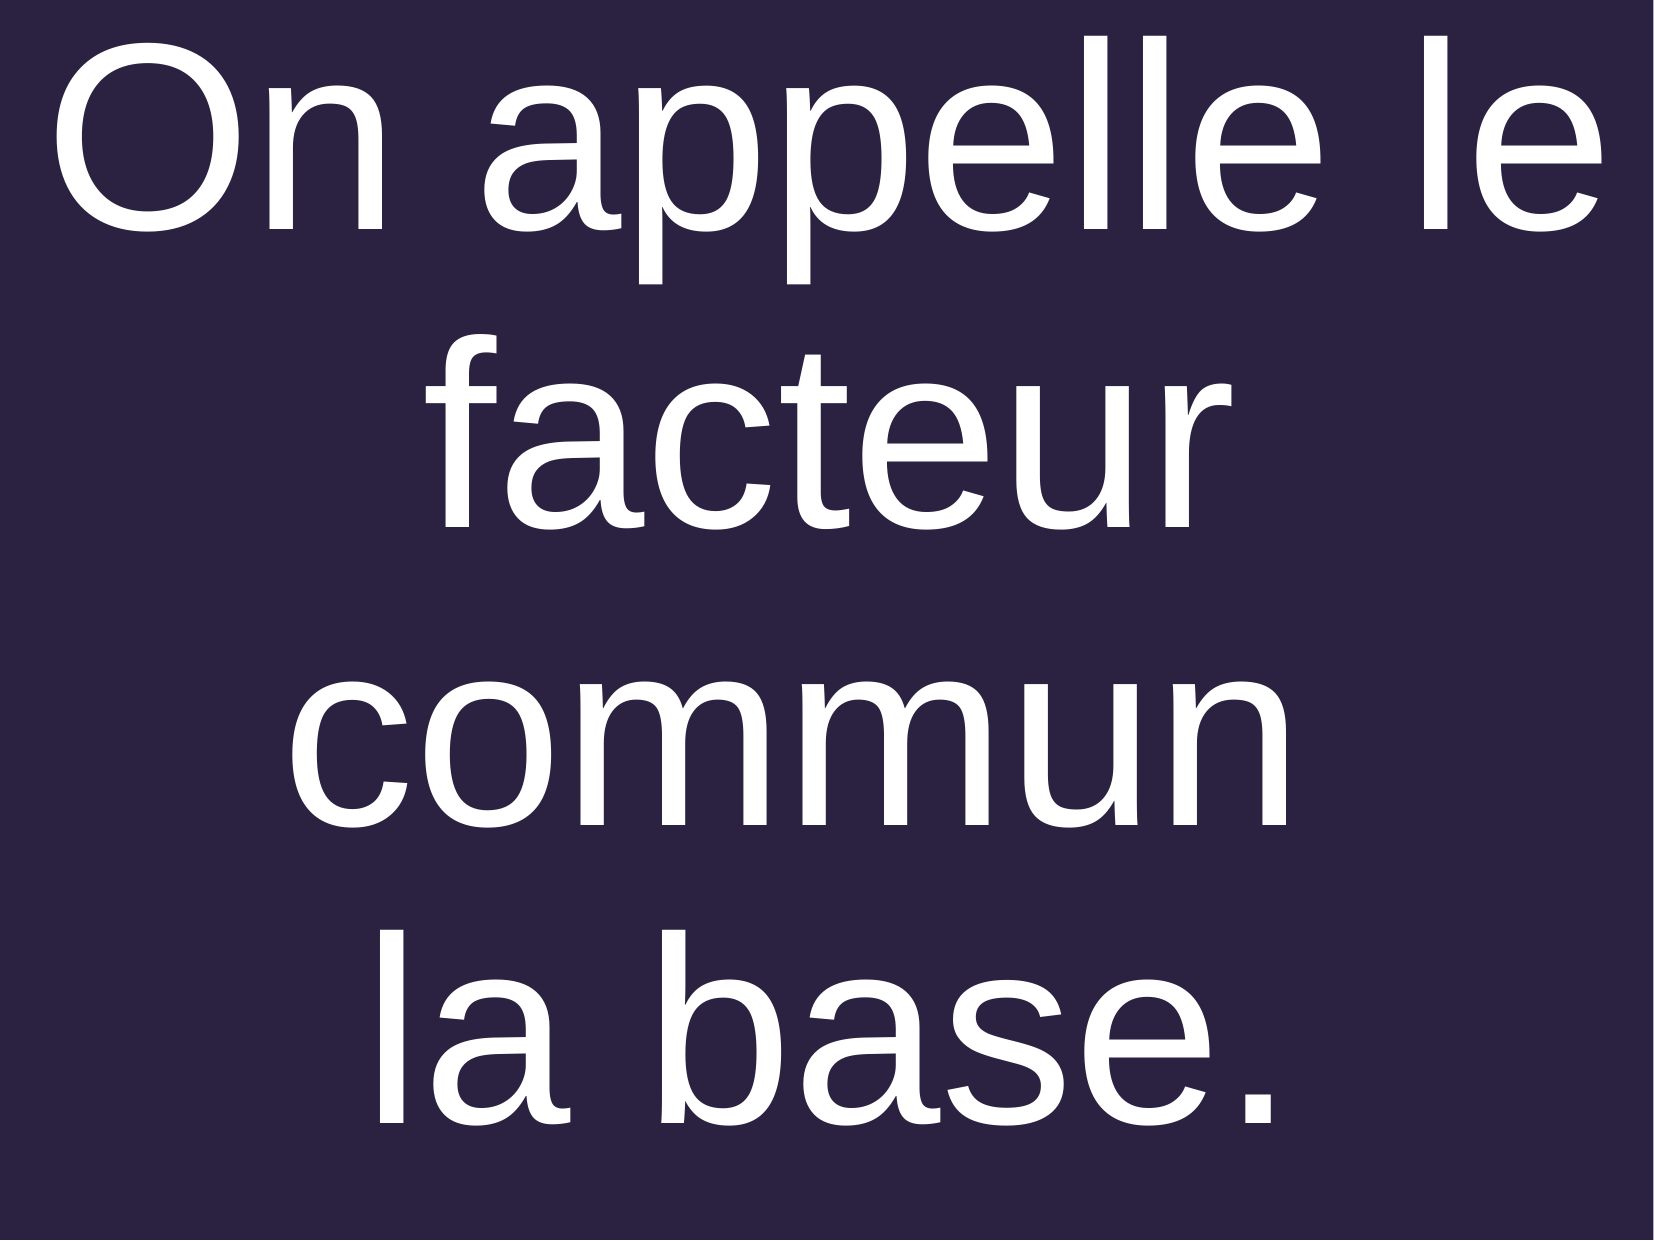

# On appelle le facteur commun la base.